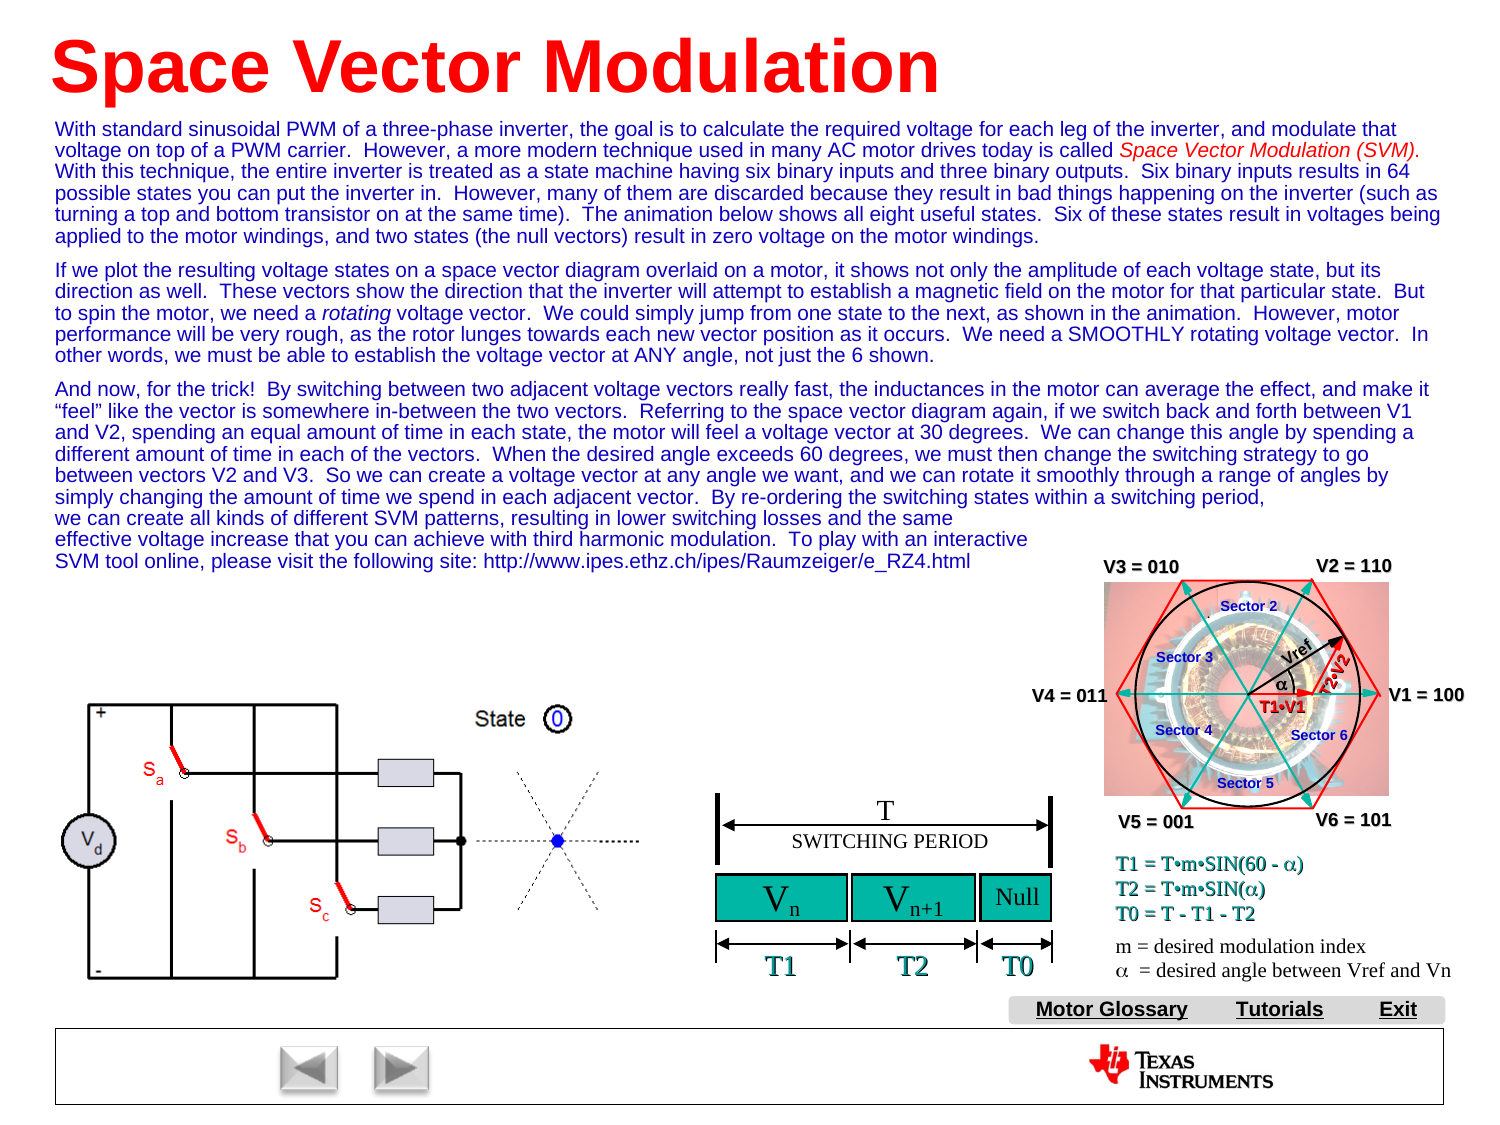

# Space Vector Modulation
With standard sinusoidal PWM of a three-phase inverter, the goal is to calculate the required voltage for each leg of the inverter, and modulate that voltage on top of a PWM carrier. However, a more modern technique used in many AC motor drives today is called Space Vector Modulation (SVM). With this technique, the entire inverter is treated as a state machine having six binary inputs and three binary outputs. Six binary inputs results in 64 possible states you can put the inverter in. However, many of them are discarded because they result in bad things happening on the inverter (such as turning a top and bottom transistor on at the same time). The animation below shows all eight useful states. Six of these states result in voltages being applied to the motor windings, and two states (the null vectors) result in zero voltage on the motor windings.
If we plot the resulting voltage states on a space vector diagram overlaid on a motor, it shows not only the amplitude of each voltage state, but its direction as well. These vectors show the direction that the inverter will attempt to establish a magnetic field on the motor for that particular state. But to spin the motor, we need a rotating voltage vector. We could simply jump from one state to the next, as shown in the animation. However, motor performance will be very rough, as the rotor lunges towards each new vector position as it occurs. We need a SMOOTHLY rotating voltage vector. In other words, we must be able to establish the voltage vector at ANY angle, not just the 6 shown.
And now, for the trick! By switching between two adjacent voltage vectors really fast, the inductances in the motor can average the effect, and make it “feel” like the vector is somewhere in-between the two vectors. Referring to the space vector diagram again, if we switch back and forth between V1 and V2, spending an equal amount of time in each state, the motor will feel a voltage vector at 30 degrees. We can change this angle by spending a different amount of time in each of the vectors. When the desired angle exceeds 60 degrees, we must then change the switching strategy to go between vectors V2 and V3. So we can create a voltage vector at any angle we want, and we can rotate it smoothly through a range of angles by simply changing the amount of time we spend in each adjacent vector. By re-ordering the switching states within a switching period,
we can create all kinds of different SVM patterns, resulting in lower switching losses and the same
effective voltage increase that you can achieve with third harmonic modulation. To play with an interactive
SVM tool online, please visit the following site: http://www.ipes.ethz.ch/ipes/Raumzeiger/e_RZ4.html
V2 = 110
V3 = 010
Sector 2
Vref
Sector 3
T2•V2

V1 = 100
V4 = 011
T1•V1
Sector 4
Sector 6
Sector 5
V6 = 101
V5 = 001
T
SWITCHING PERIOD
T1 = T•m•SIN(60 - )
T2 = T•m•SIN()
T0 = T - T1 - T2
Vn
Vn+1
Null
m = desired modulation index
= desired angle between Vref and Vn
T1
T2
T0